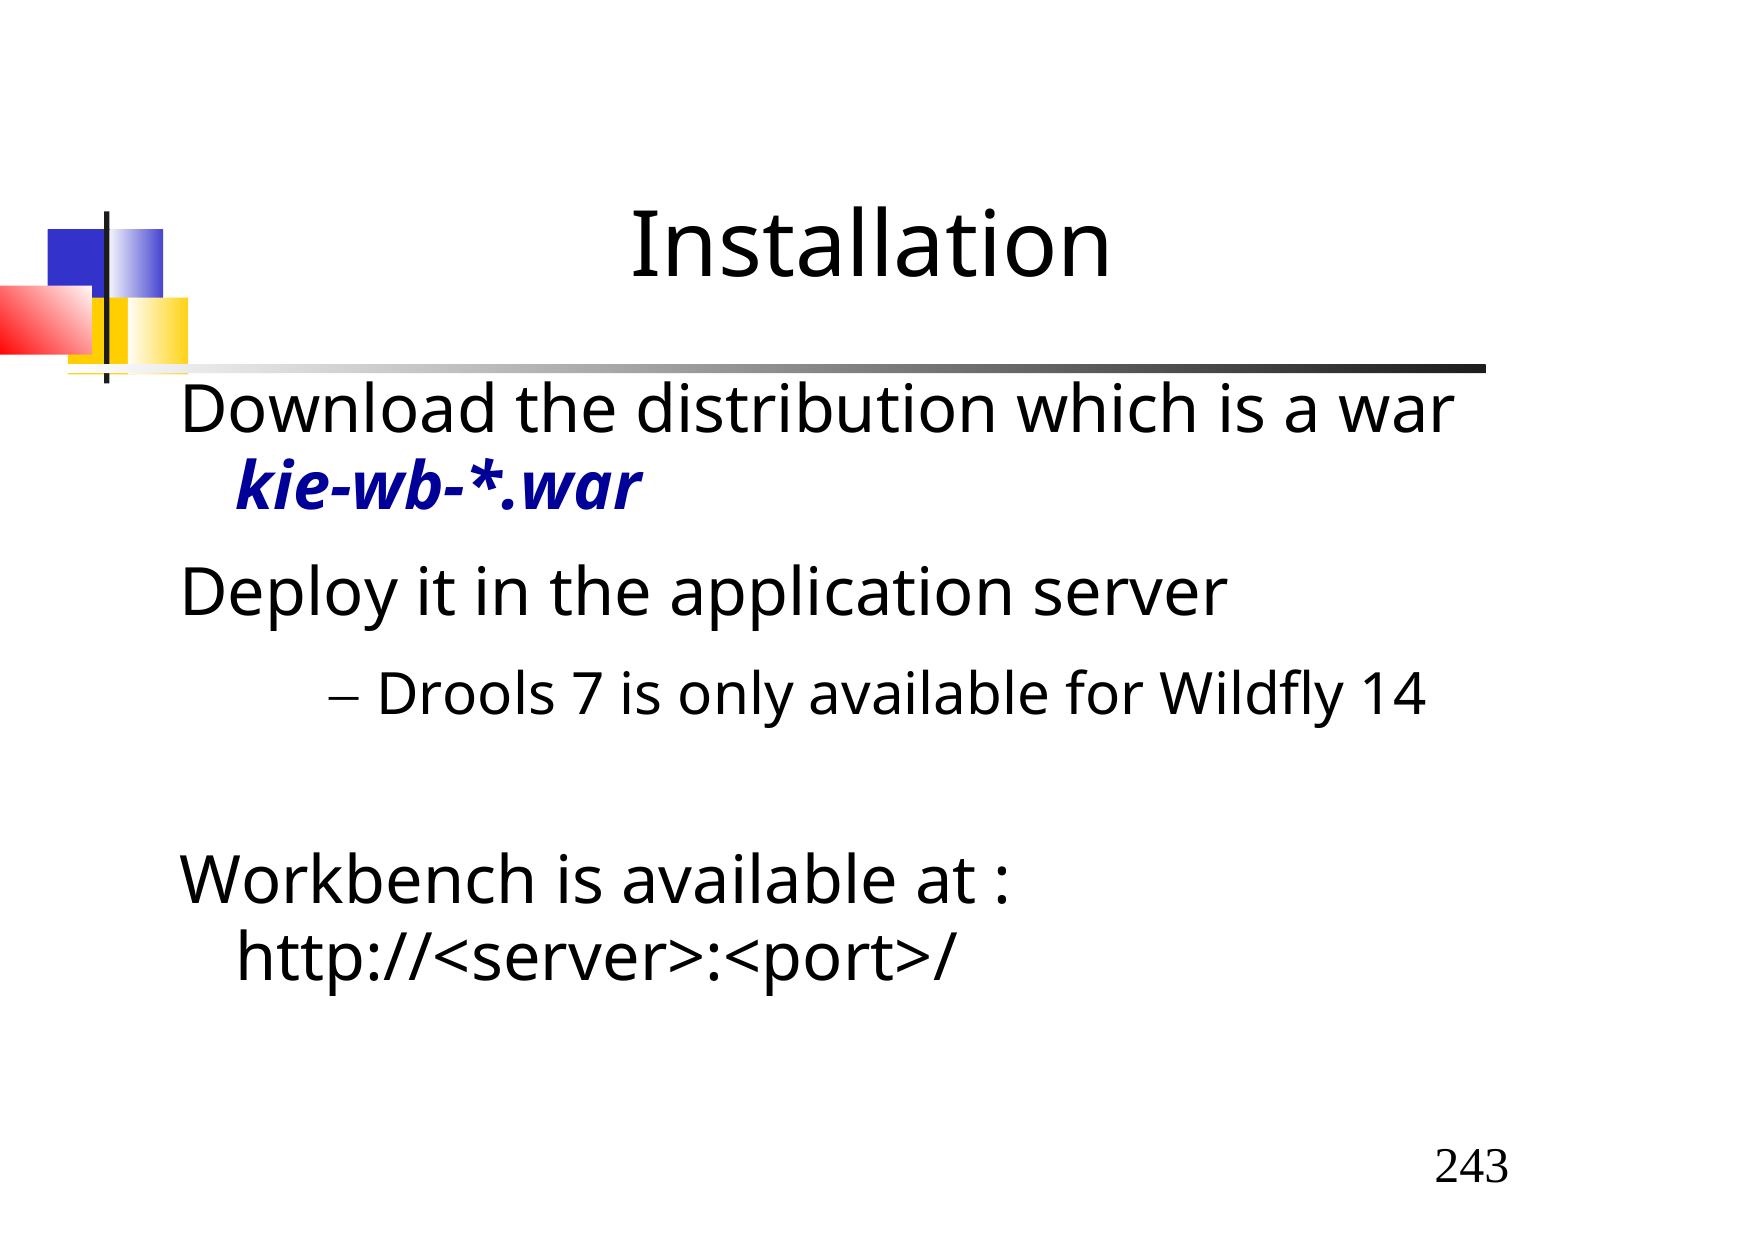

# Installation
Download the distribution which is a war kie-wb-*.war
Deploy it in the application server
Drools 7 is only available for Wildfly 14
Workbench is available at :
http://<server>:<port>/